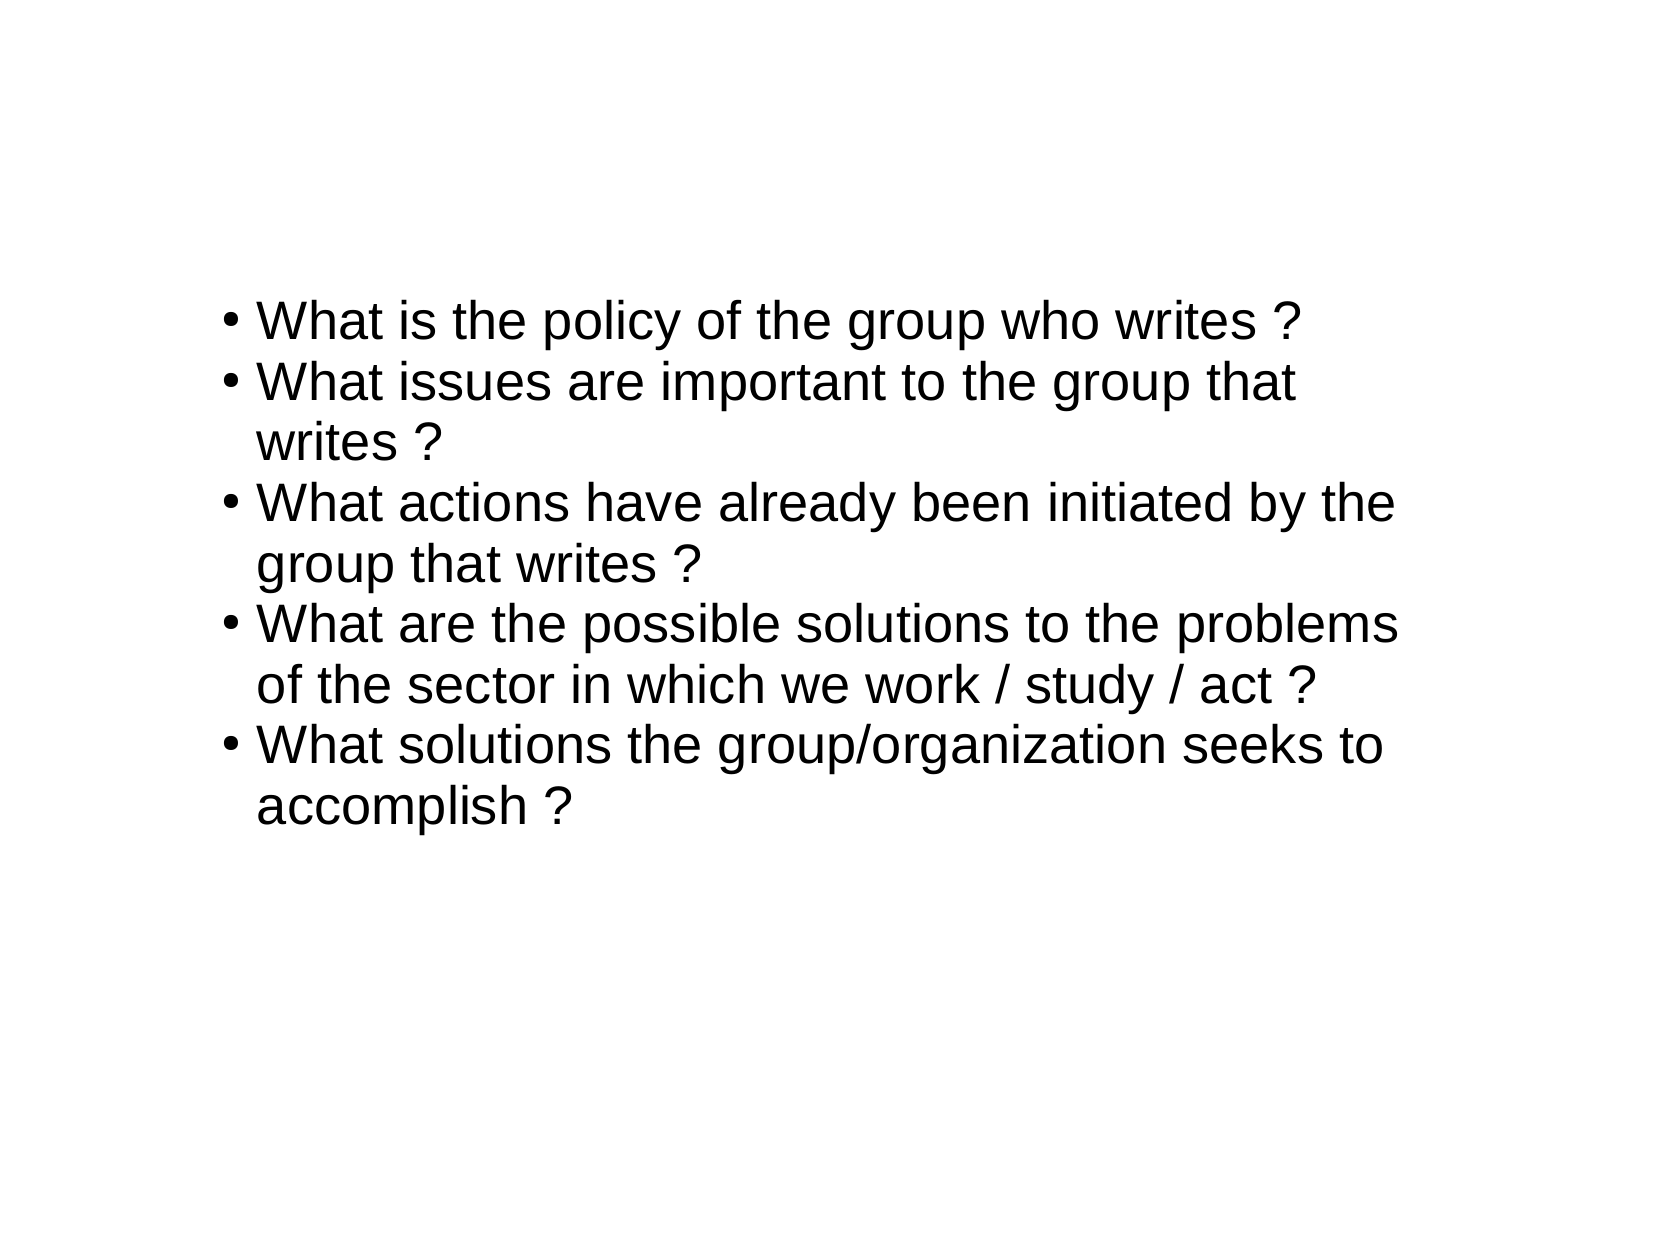

What is the policy of the group who writes ?
What issues are important to the group that writes ?
What actions have already been initiated by the group that writes ?
What are the possible solutions to the problems of the sector in which we work / study / act ?
What solutions the group/organization seeks to accomplish ?